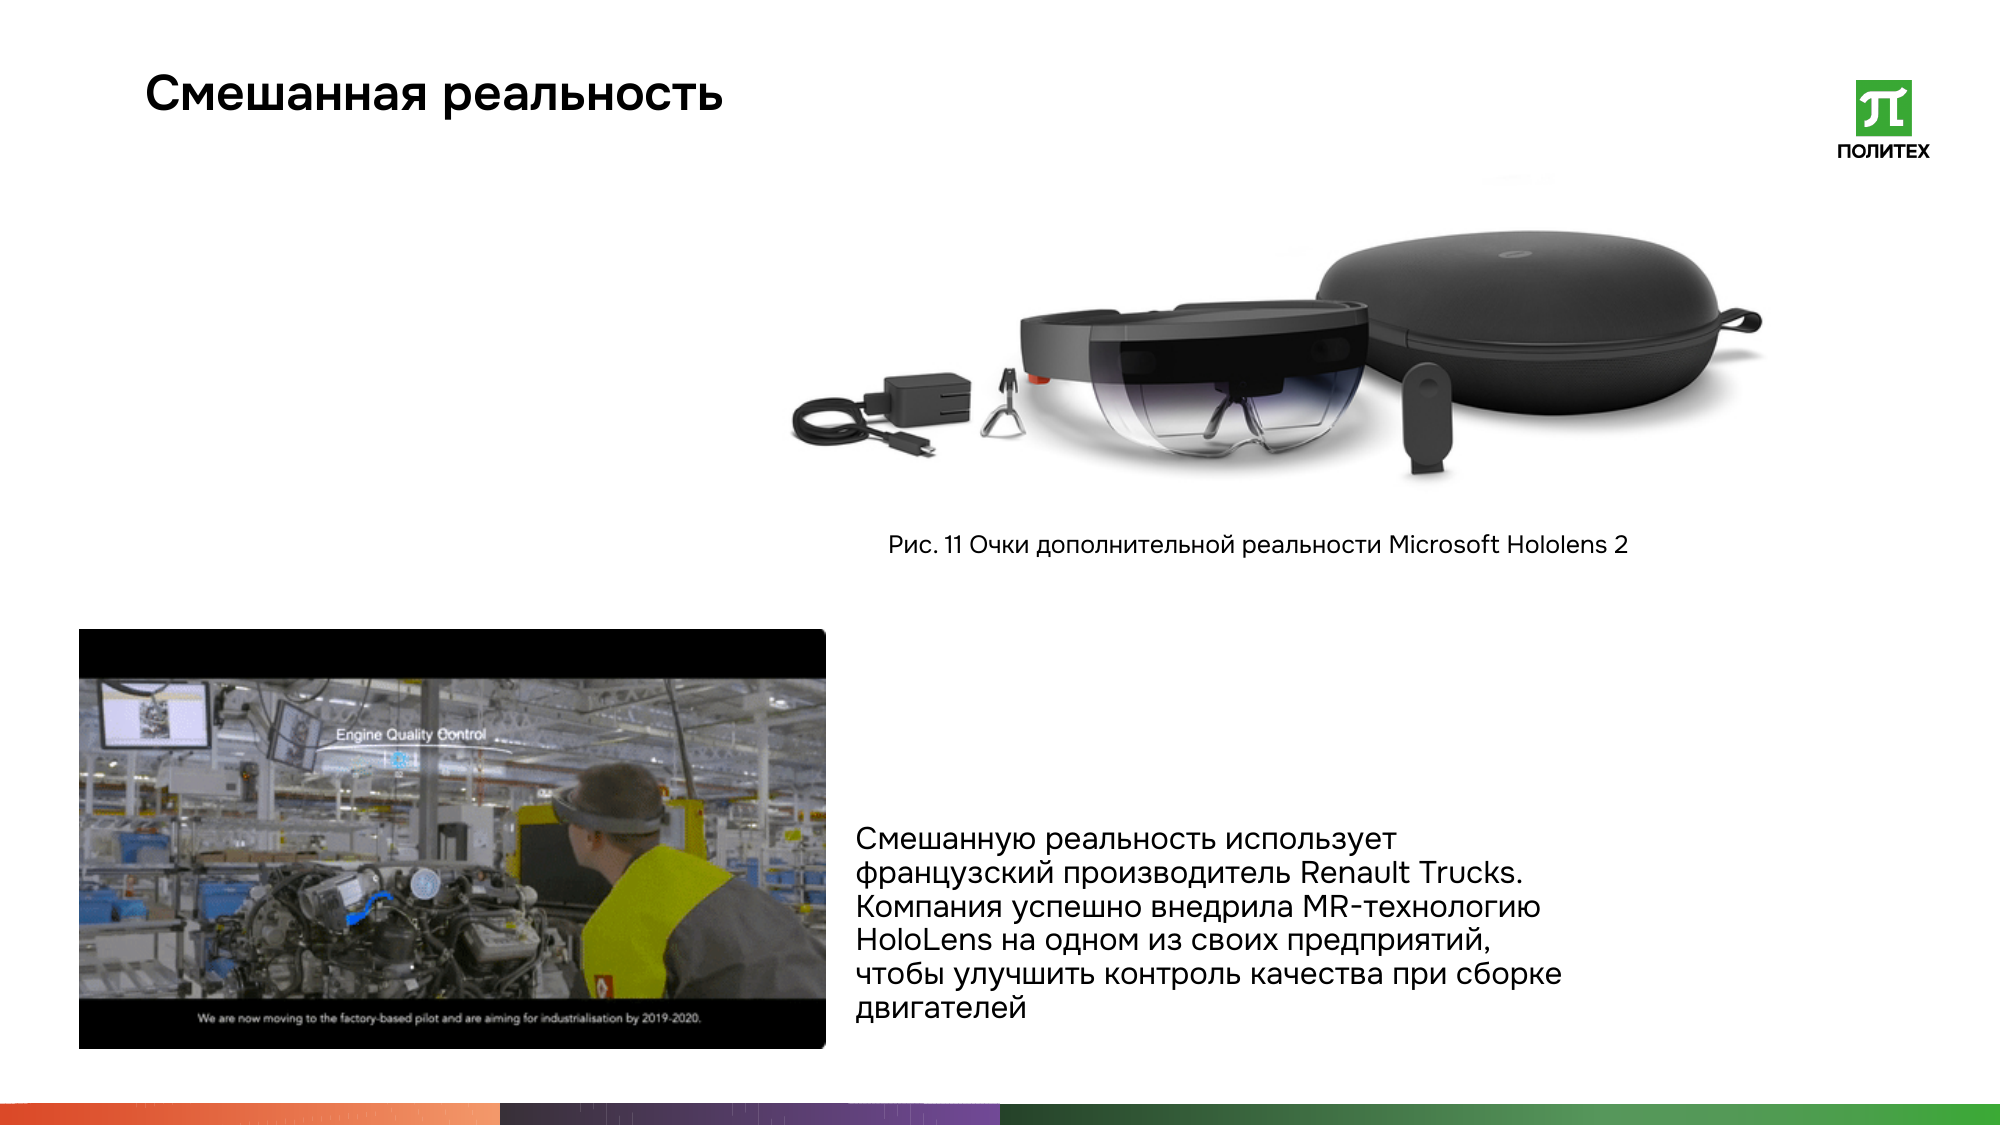

# Смешанная реальность
Рис. 11 Очки дополнительной реальности Microsoft Hololens 2
Смешанную реальность использует французский производитель Renault Trucks. Компания успешно внедрила MR-технологию HoloLens на одном из своих предприятий, чтобы улучшить контроль качества при сборке двигателей